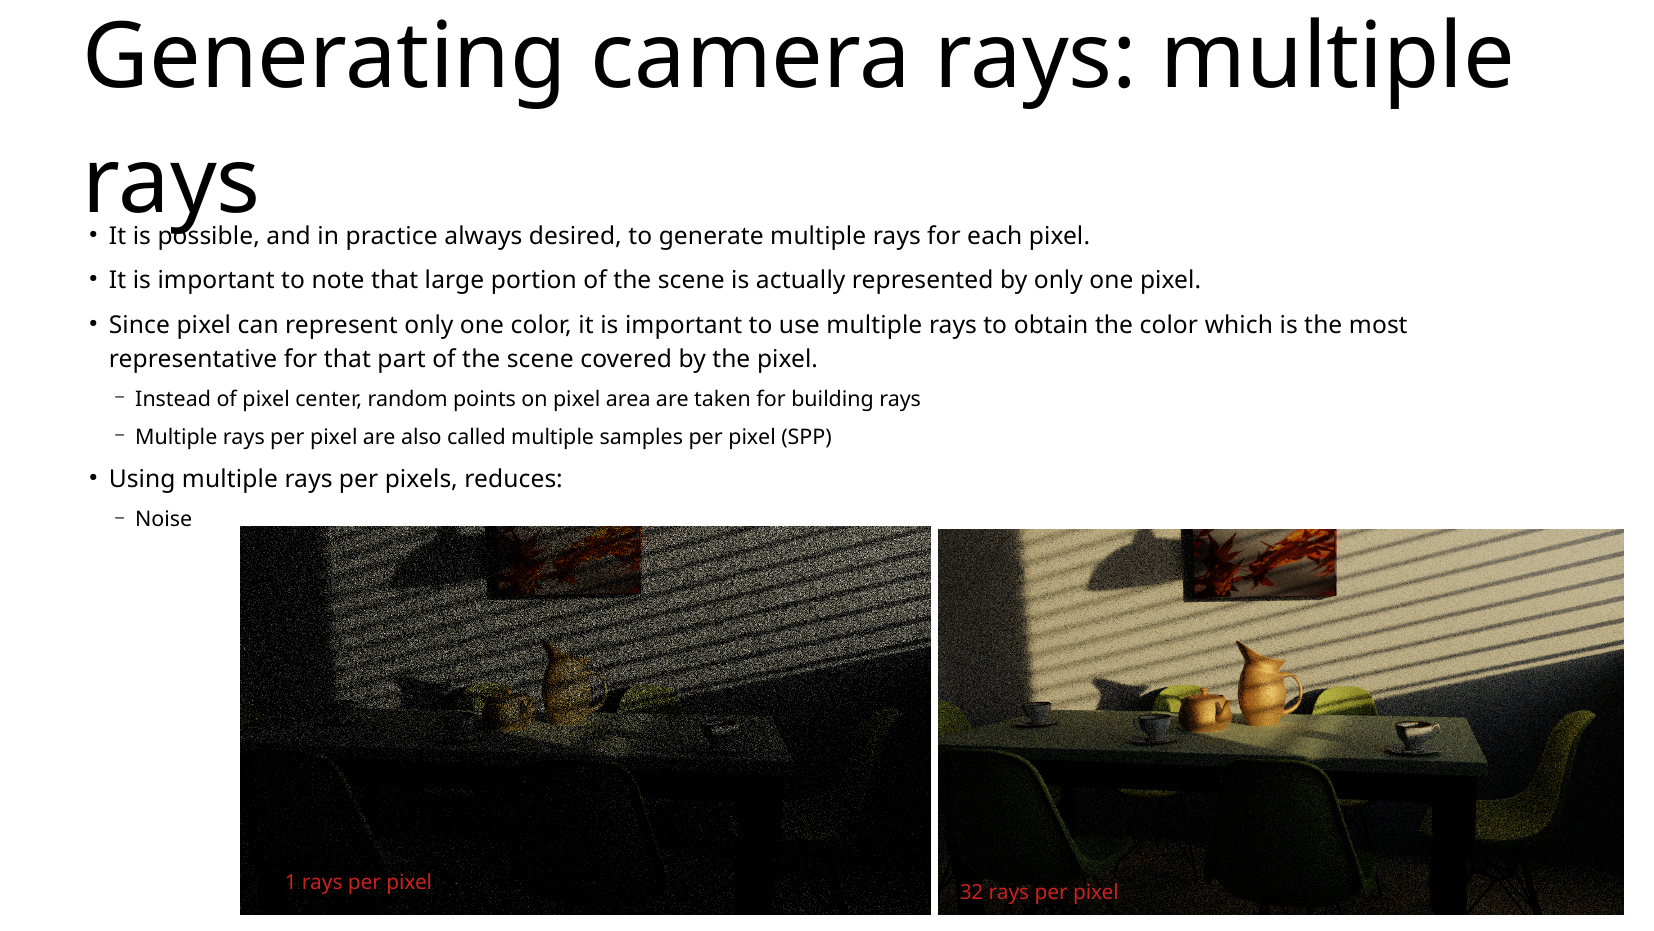

# Generating camera rays: multiple rays
It is possible, and in practice always desired, to generate multiple rays for each pixel.
It is important to note that large portion of the scene is actually represented by only one pixel.
Since pixel can represent only one color, it is important to use multiple rays to obtain the color which is the most representative for that part of the scene covered by the pixel.
Instead of pixel center, random points on pixel area are taken for building rays
Multiple rays per pixel are also called multiple samples per pixel (SPP)
Using multiple rays per pixels, reduces:
Noise
1 rays per pixel
32 rays per pixel